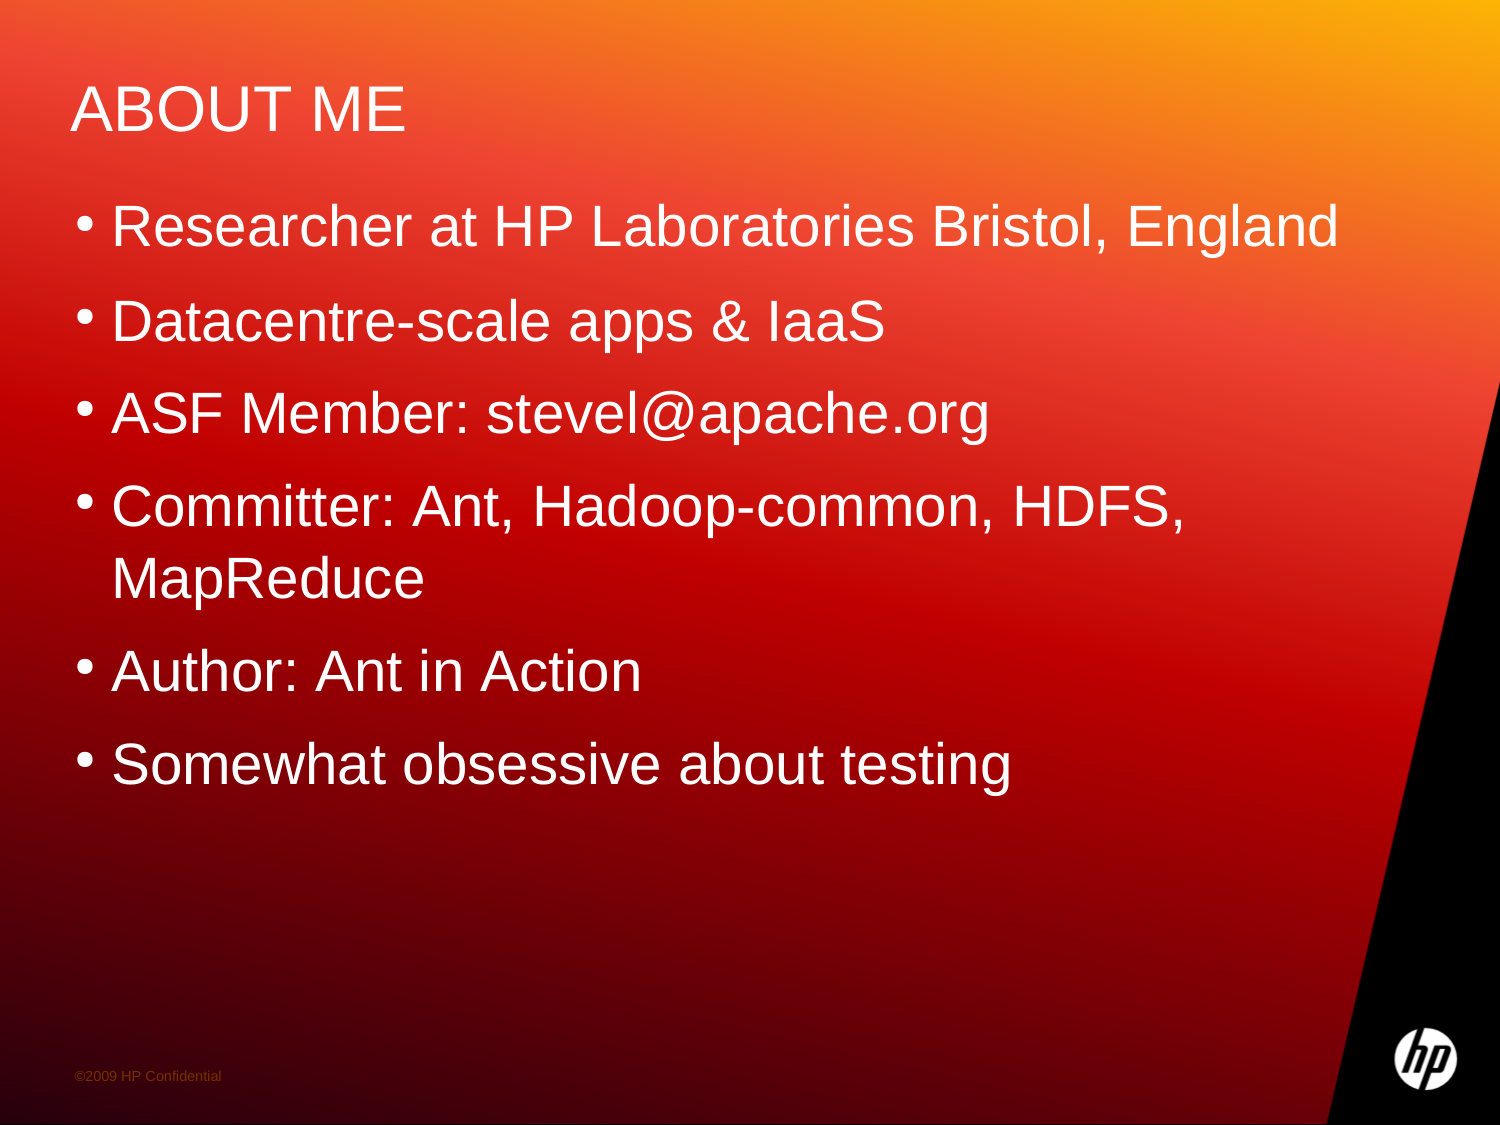

ABOUT ME
Researcher at HP Laboratories Bristol, England
Datacentre-scale apps & IaaS
ASF Member: stevel@apache.org
Committer: Ant, Hadoop-common, HDFS, MapReduce
Author: Ant in Action
Somewhat obsessive about testing